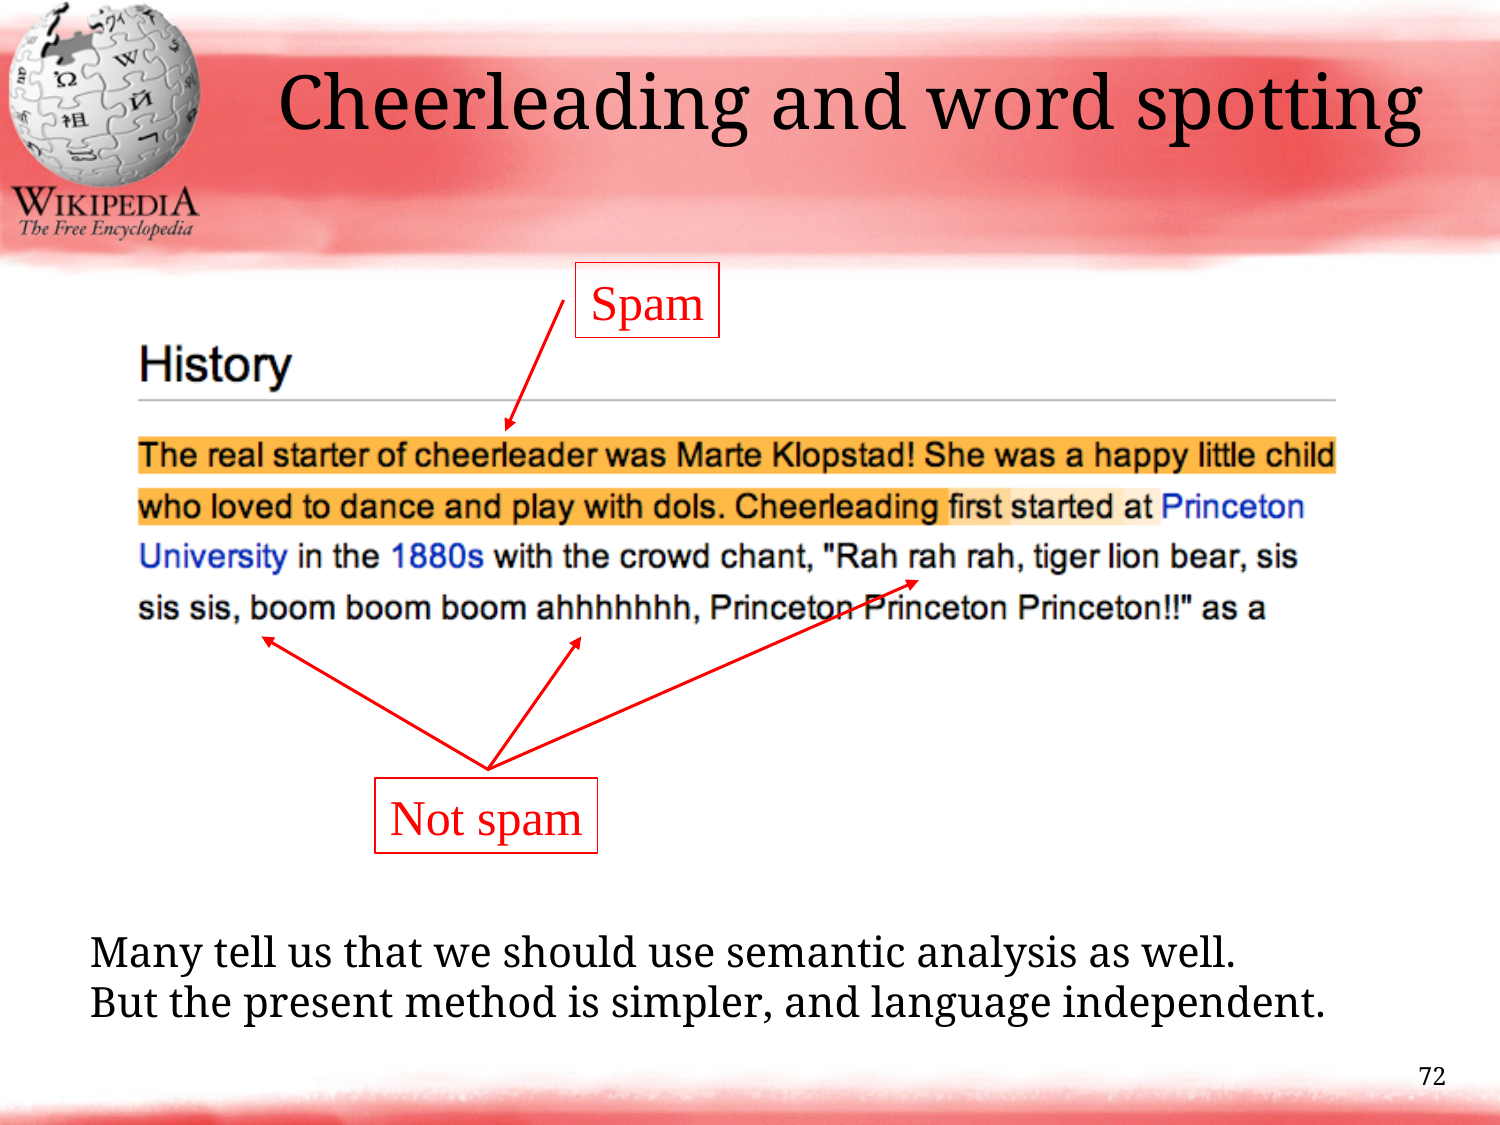

# Cheerleading and word spotting
Spam
Not spam
Many tell us that we should use semantic analysis as well.
But the present method is simpler, and language independent.
72